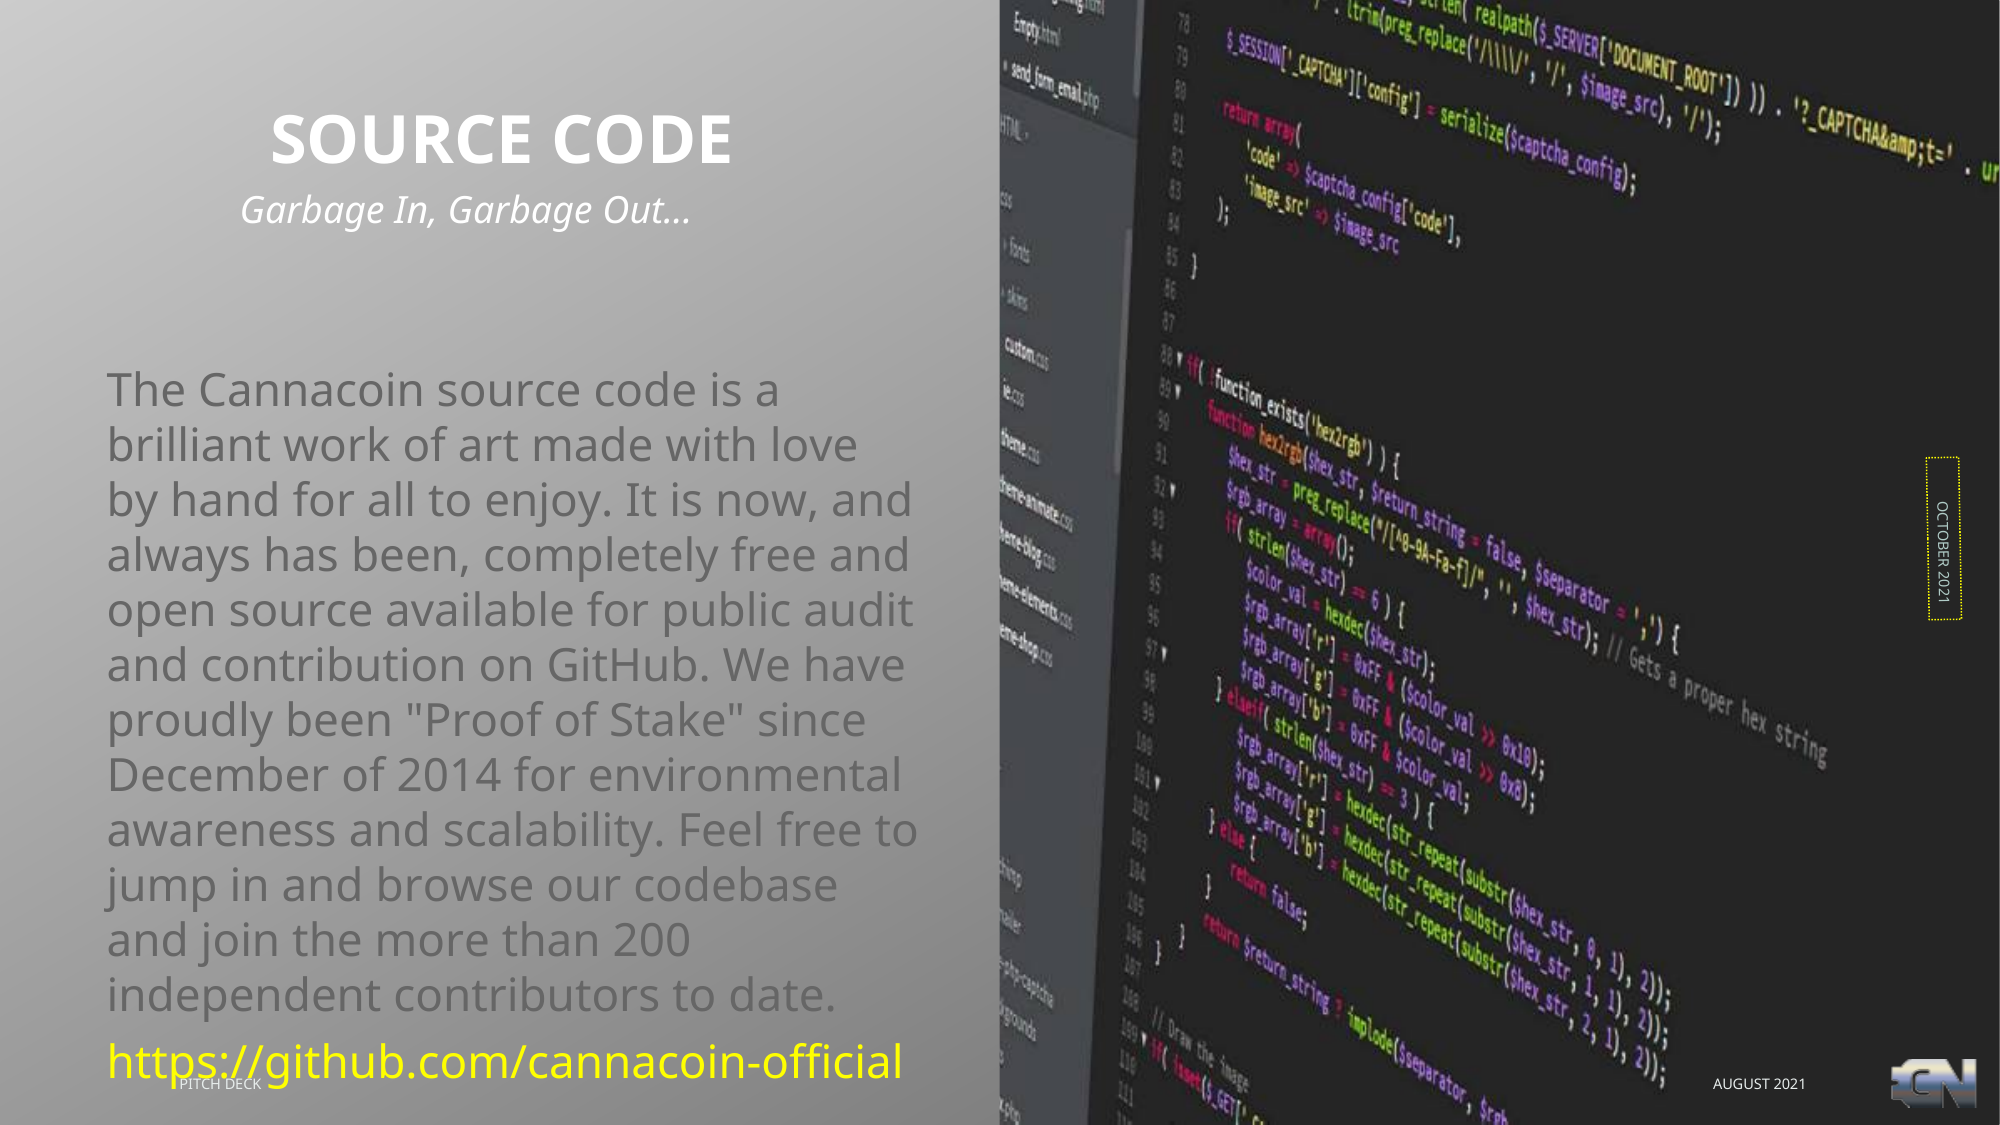

SOURCE CODE
The Cannacoin source code is a brilliant work of art made with love by hand for all to enjoy. It is now, and always has been, completely free and open source available for public audit and contribution on GitHub. We have proudly been "Proof of Stake" since December of 2014 for environmental awareness and scalability. Feel free to jump in and browse our codebase and join the more than 200 independent contributors to date.
https://github.com/cannacoin-official
Garbage In, Garbage Out...
OCTOBER 2021
AUGUST 2021
PITCH DECK